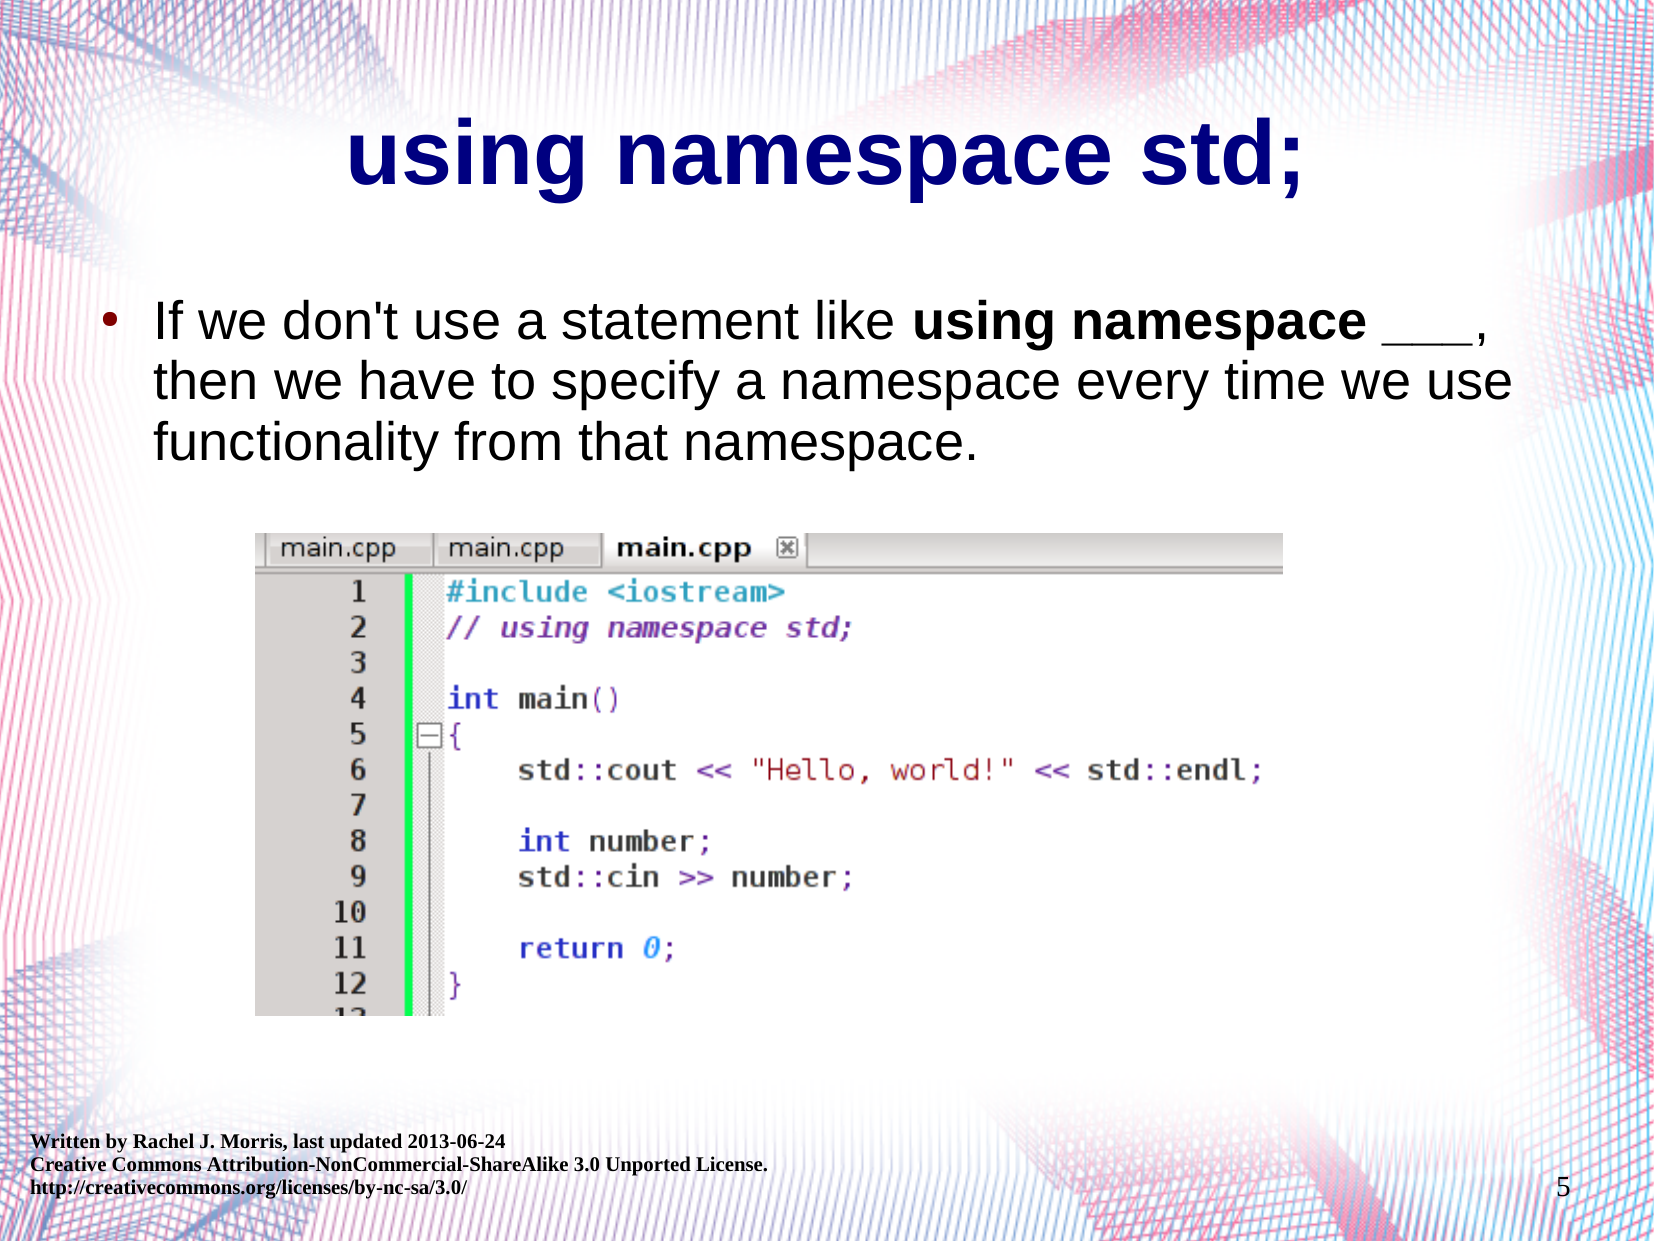

# using namespace std;
If we don't use a statement like using namespace ___, then we have to specify a namespace every time we use functionality from that namespace.
5